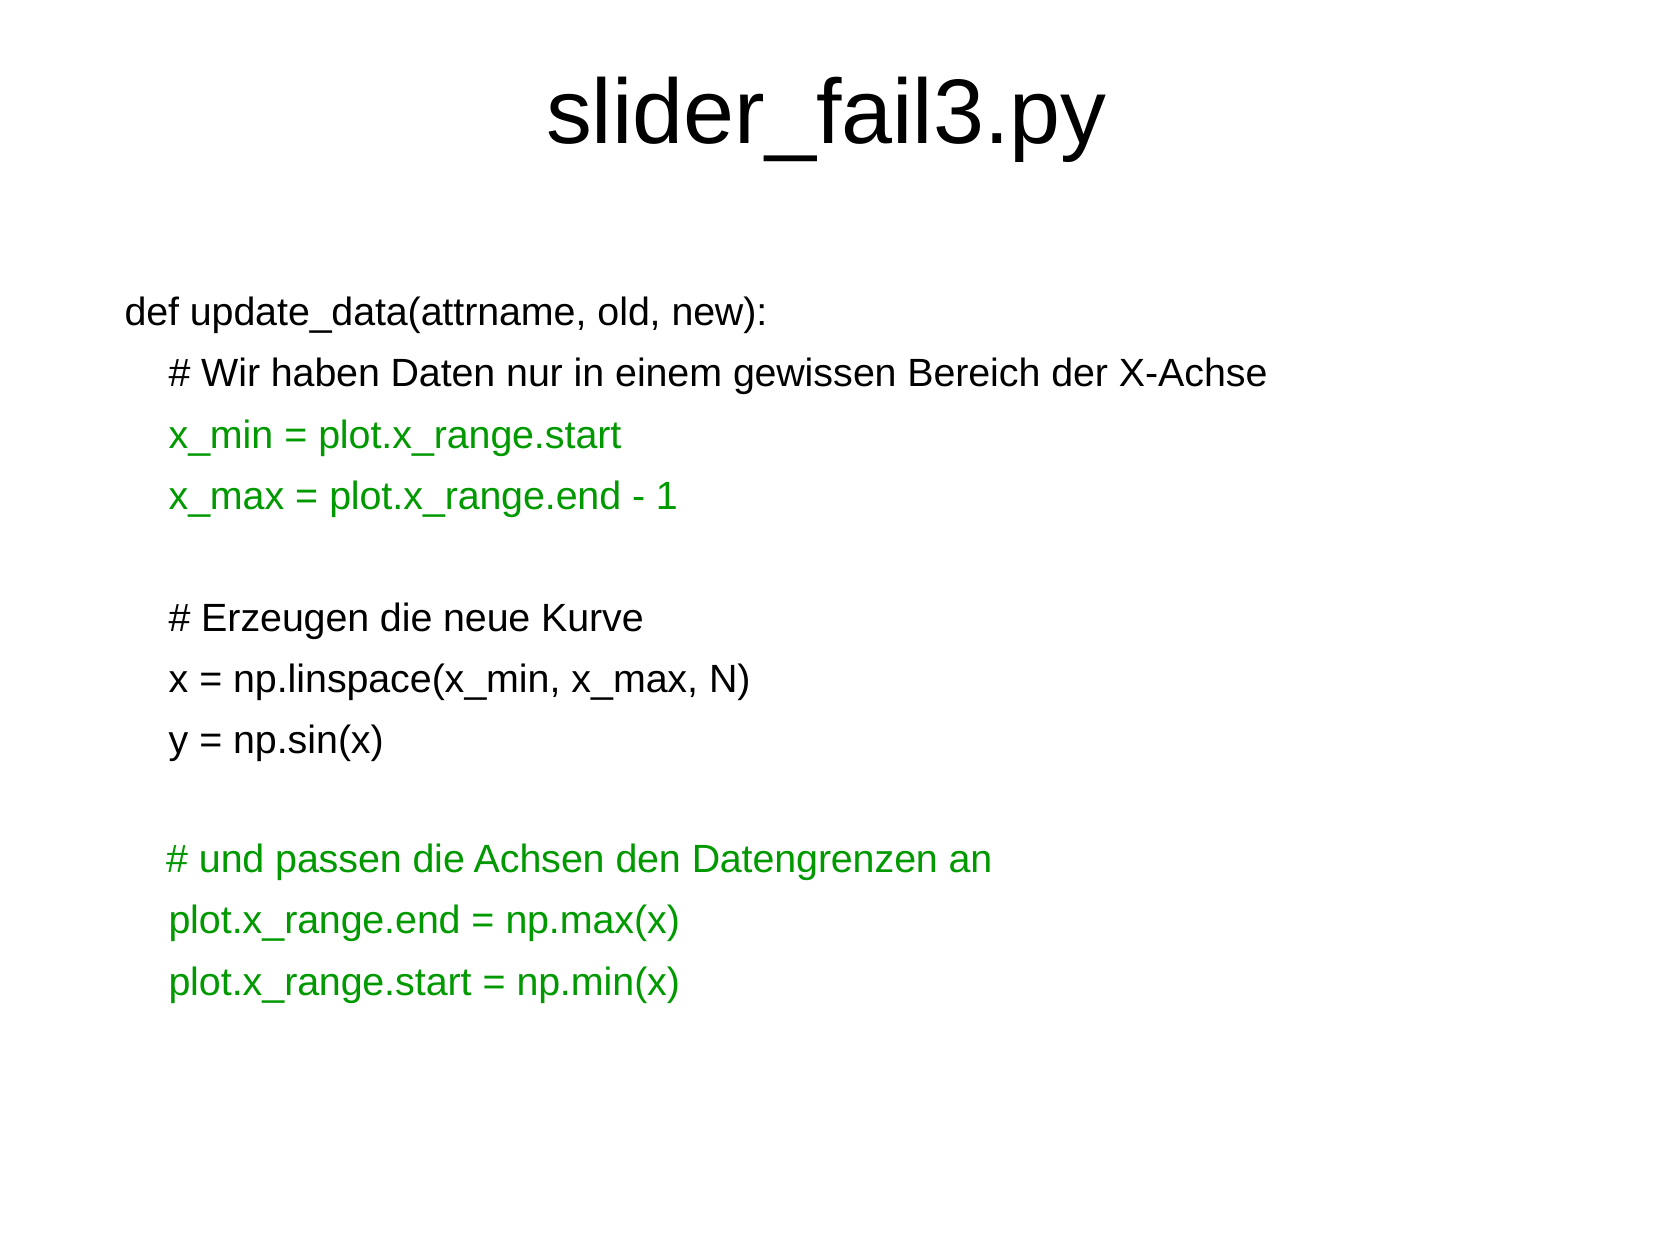

# slider_fail3.py
def update_data(attrname, old, new):
 # Wir haben Daten nur in einem gewissen Bereich der X-Achse
 x_min = plot.x_range.start
 x_max = plot.x_range.end - 1
 # Erzeugen die neue Kurve
 x = np.linspace(x_min, x_max, N)
 y = np.sin(x)
# und passen die Achsen den Datengrenzen an
 plot.x_range.end = np.max(x)
 plot.x_range.start = np.min(x)